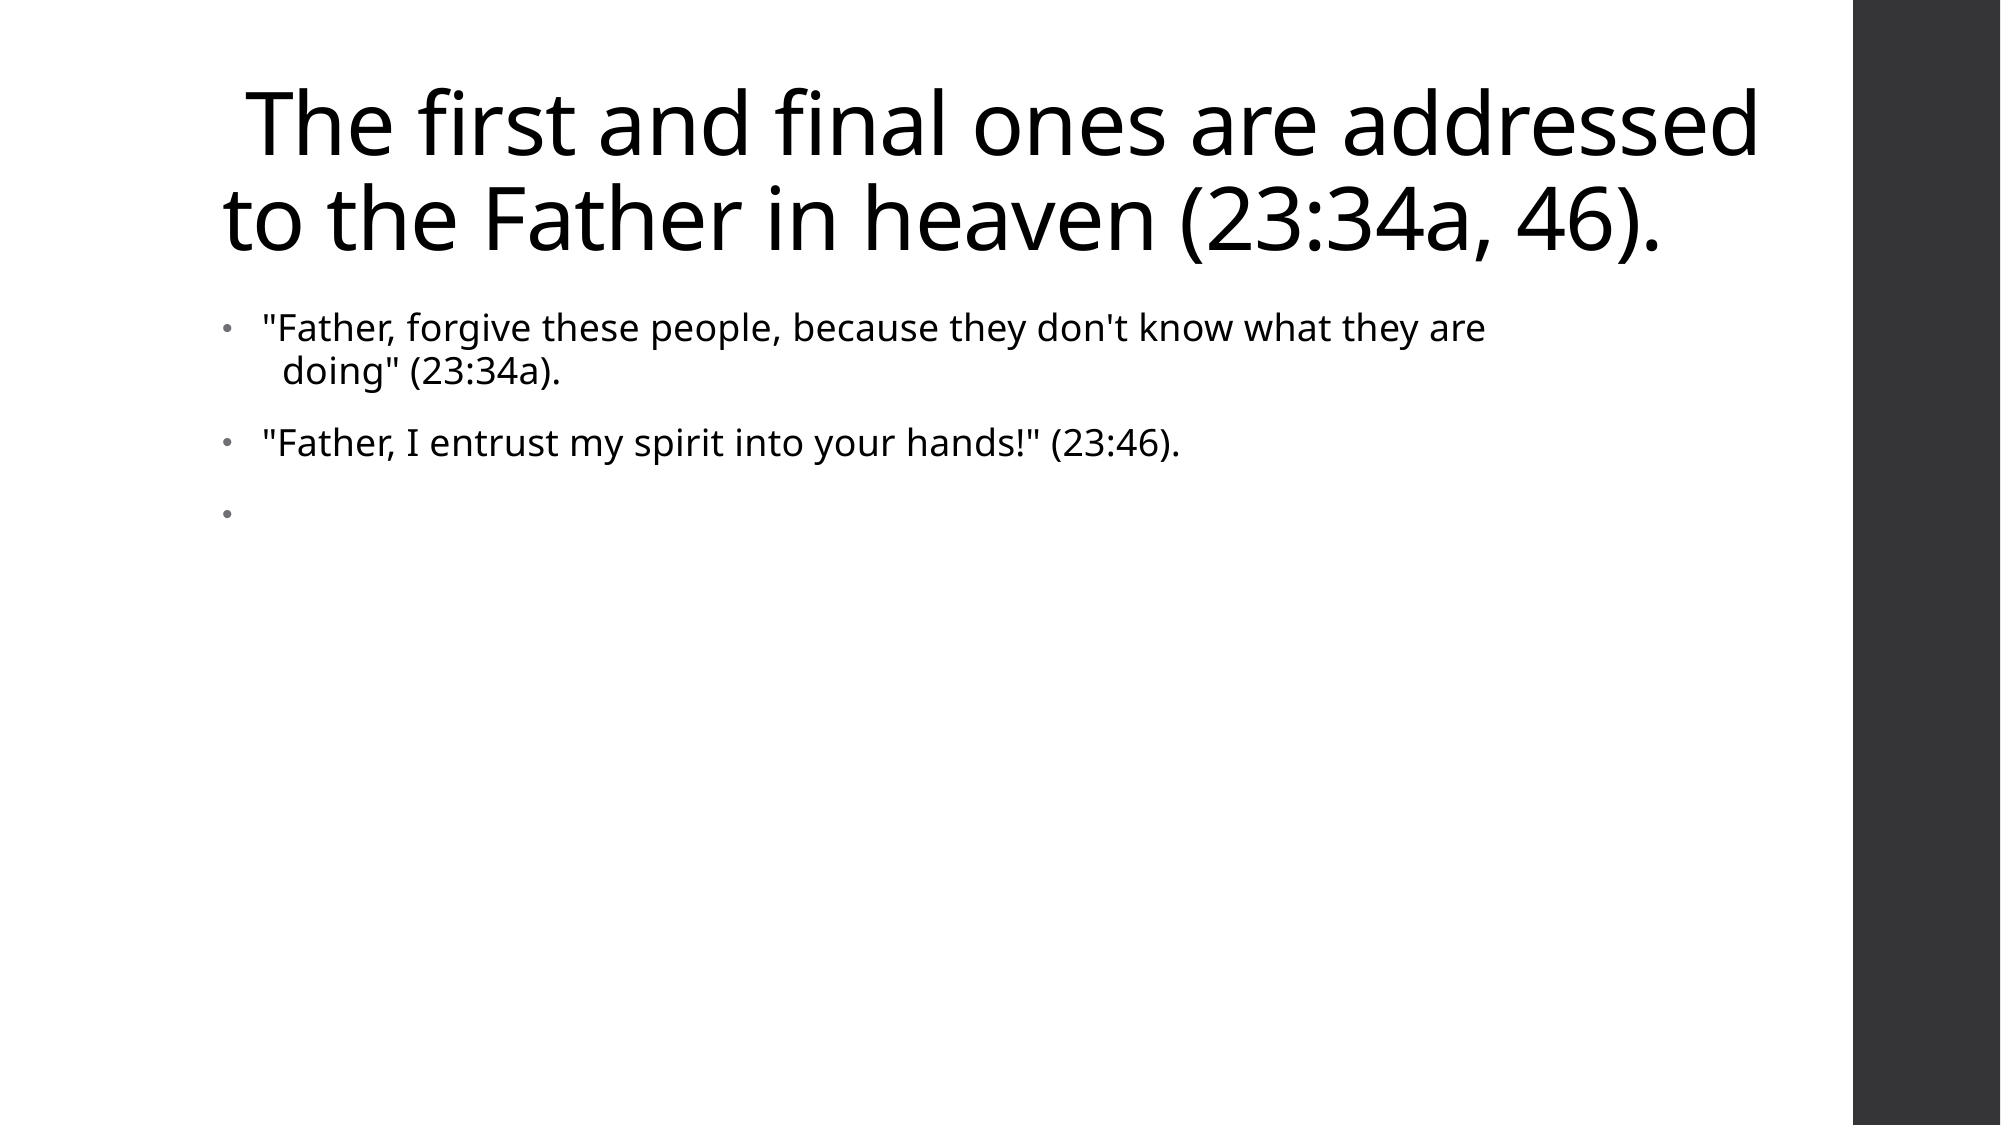

# The first and final ones are addressed to the Father in heaven (23:34a, 46).
 "Father, forgive these people, because they don't know what they are doing" (23:34a).
 "Father, I entrust my spirit into your hands!" (23:46).